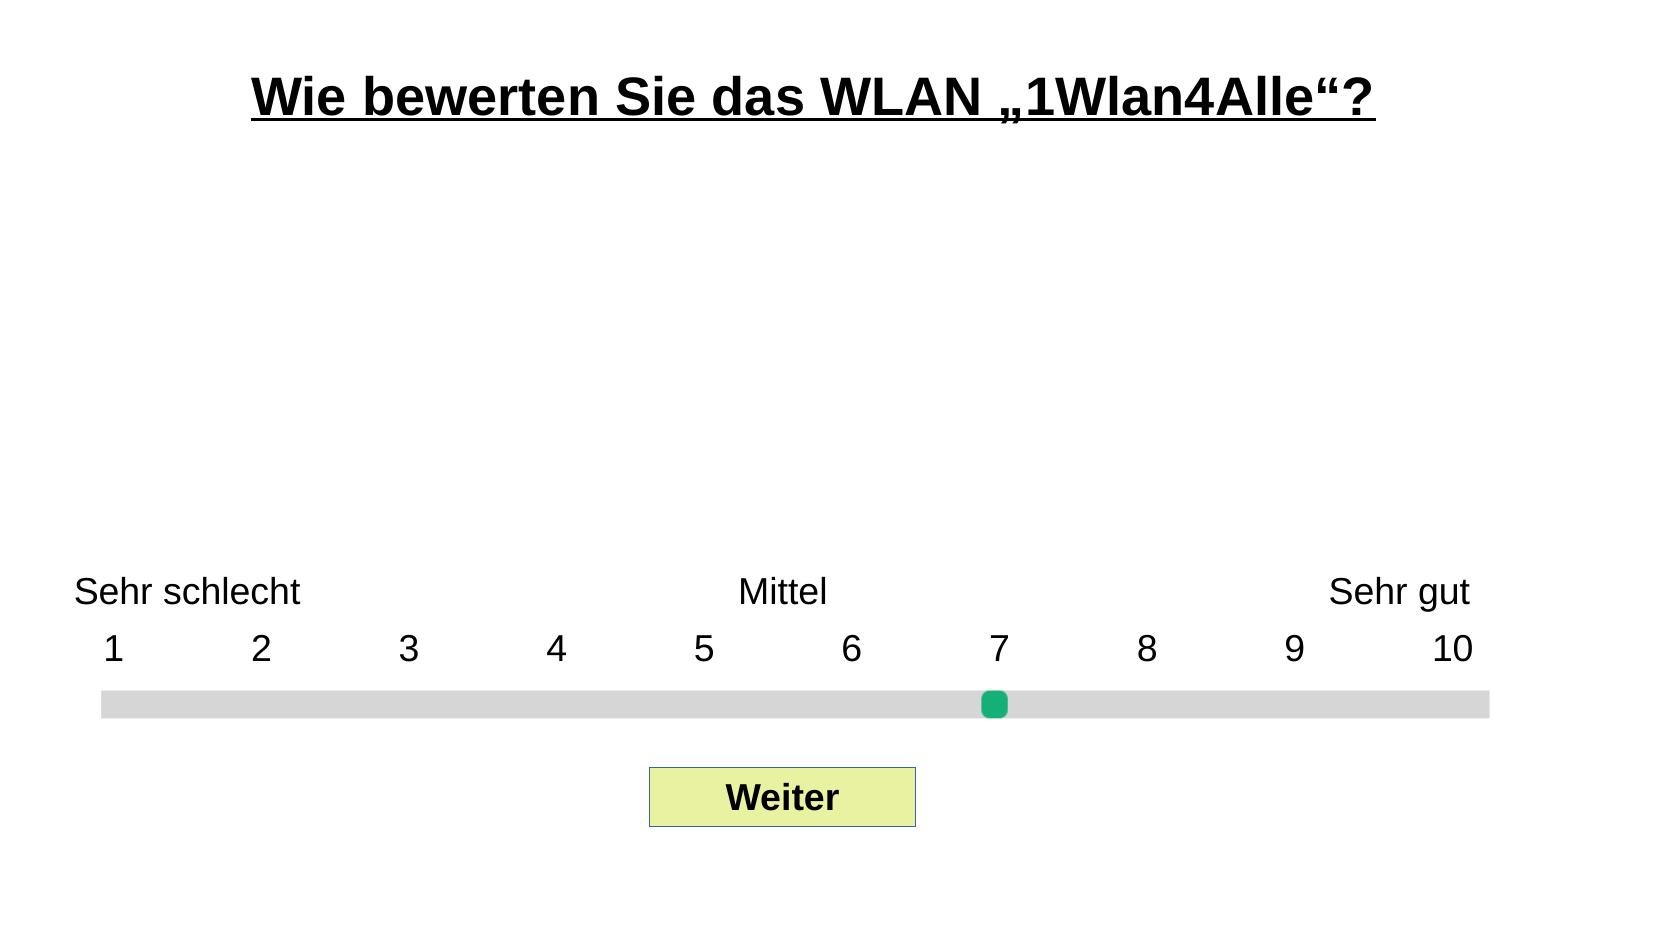

Wie bewerten Sie das WLAN „1Wlan4Alle“?
Sehr schlecht						Mittel							Sehr gut
1		2		3		4		5		6		7		8		9		10
Weiter